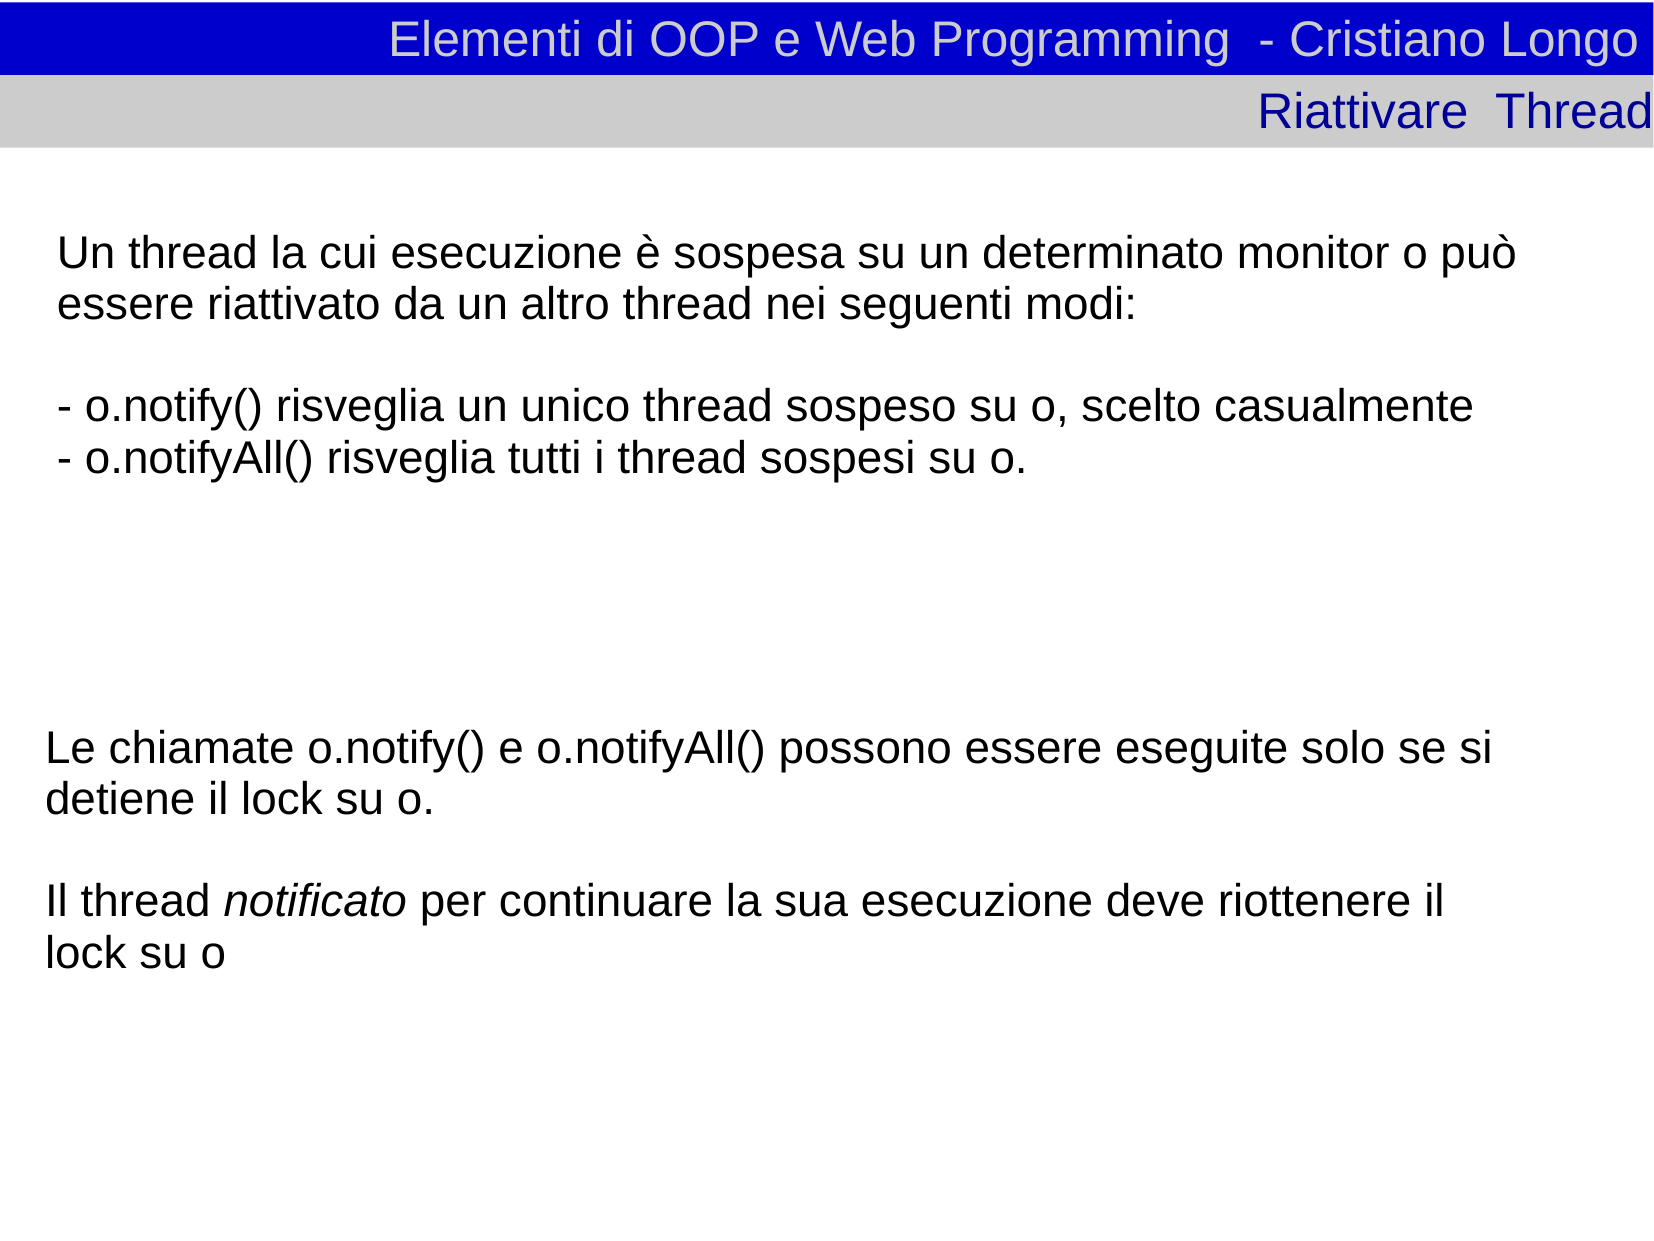

# Elementi di OOP e Web Programming - Cristiano Longo
Riattivare Thread
Un thread la cui esecuzione è sospesa su un determinato monitor o può essere riattivato da un altro thread nei seguenti modi:
- o.notify() risveglia un unico thread sospeso su o, scelto casualmente
- o.notifyAll() risveglia tutti i thread sospesi su o.
Le chiamate o.notify() e o.notifyAll() possono essere eseguite solo se si detiene il lock su o.
Il thread notificato per continuare la sua esecuzione deve riottenere il lock su o